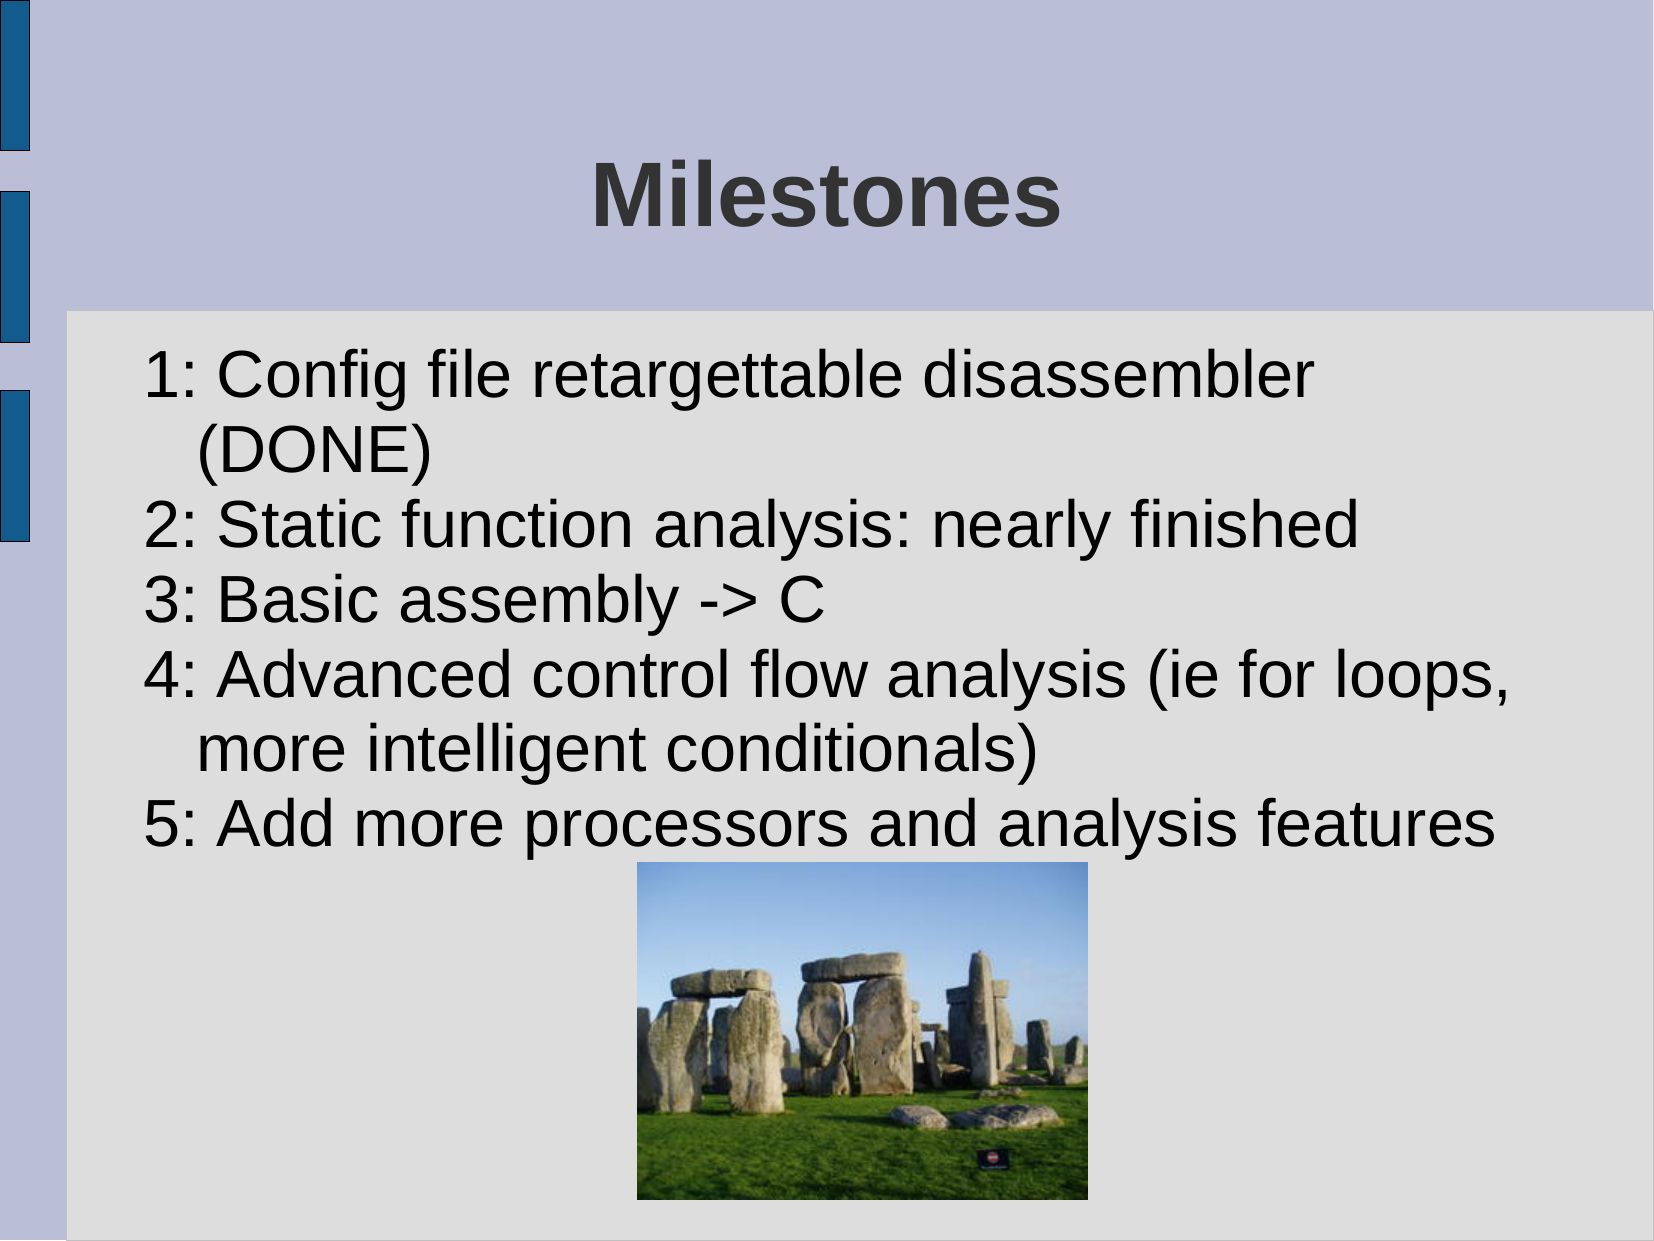

# Milestones
1: Config file retargettable disassembler (DONE)
2: Static function analysis: nearly finished
3: Basic assembly -> C
4: Advanced control flow analysis (ie for loops, more intelligent conditionals)
5: Add more processors and analysis features